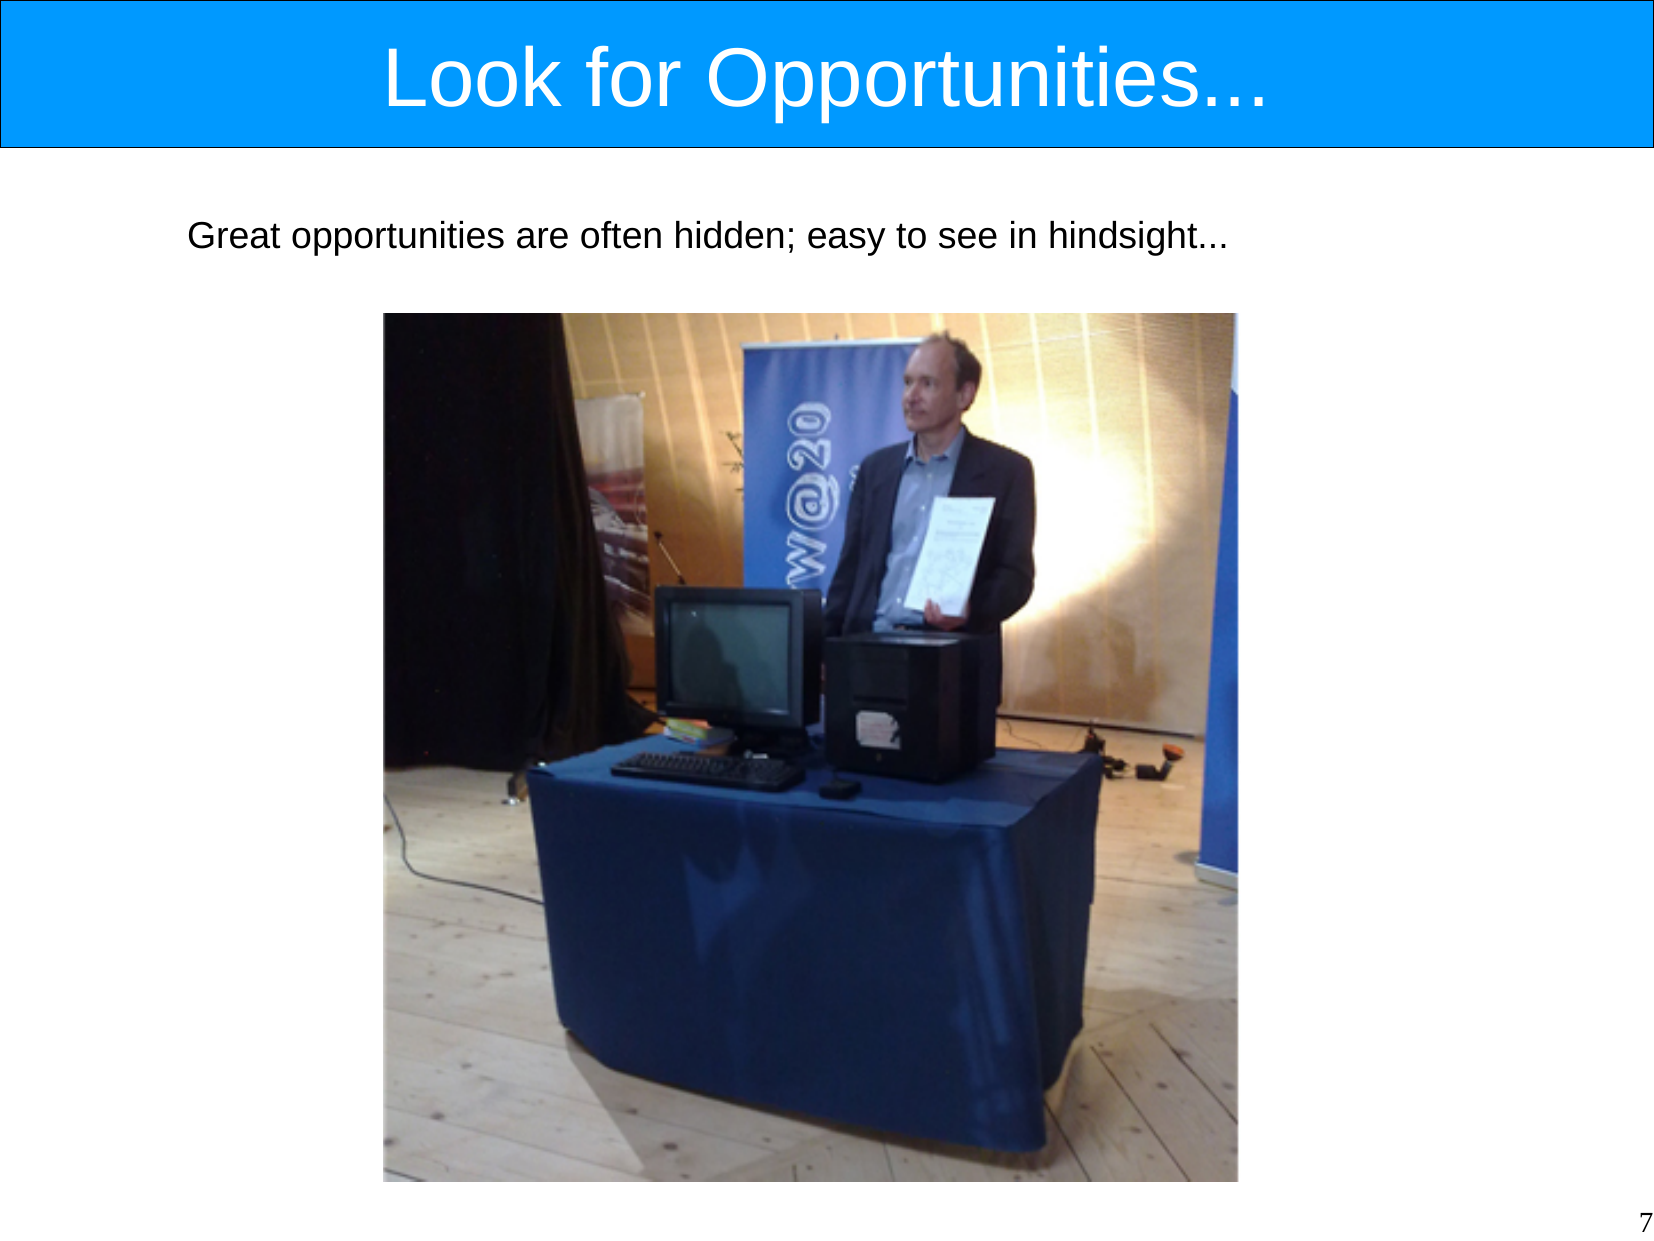

# Look for Opportunities...
Great opportunities are often hidden; easy to see in hindsight...
7